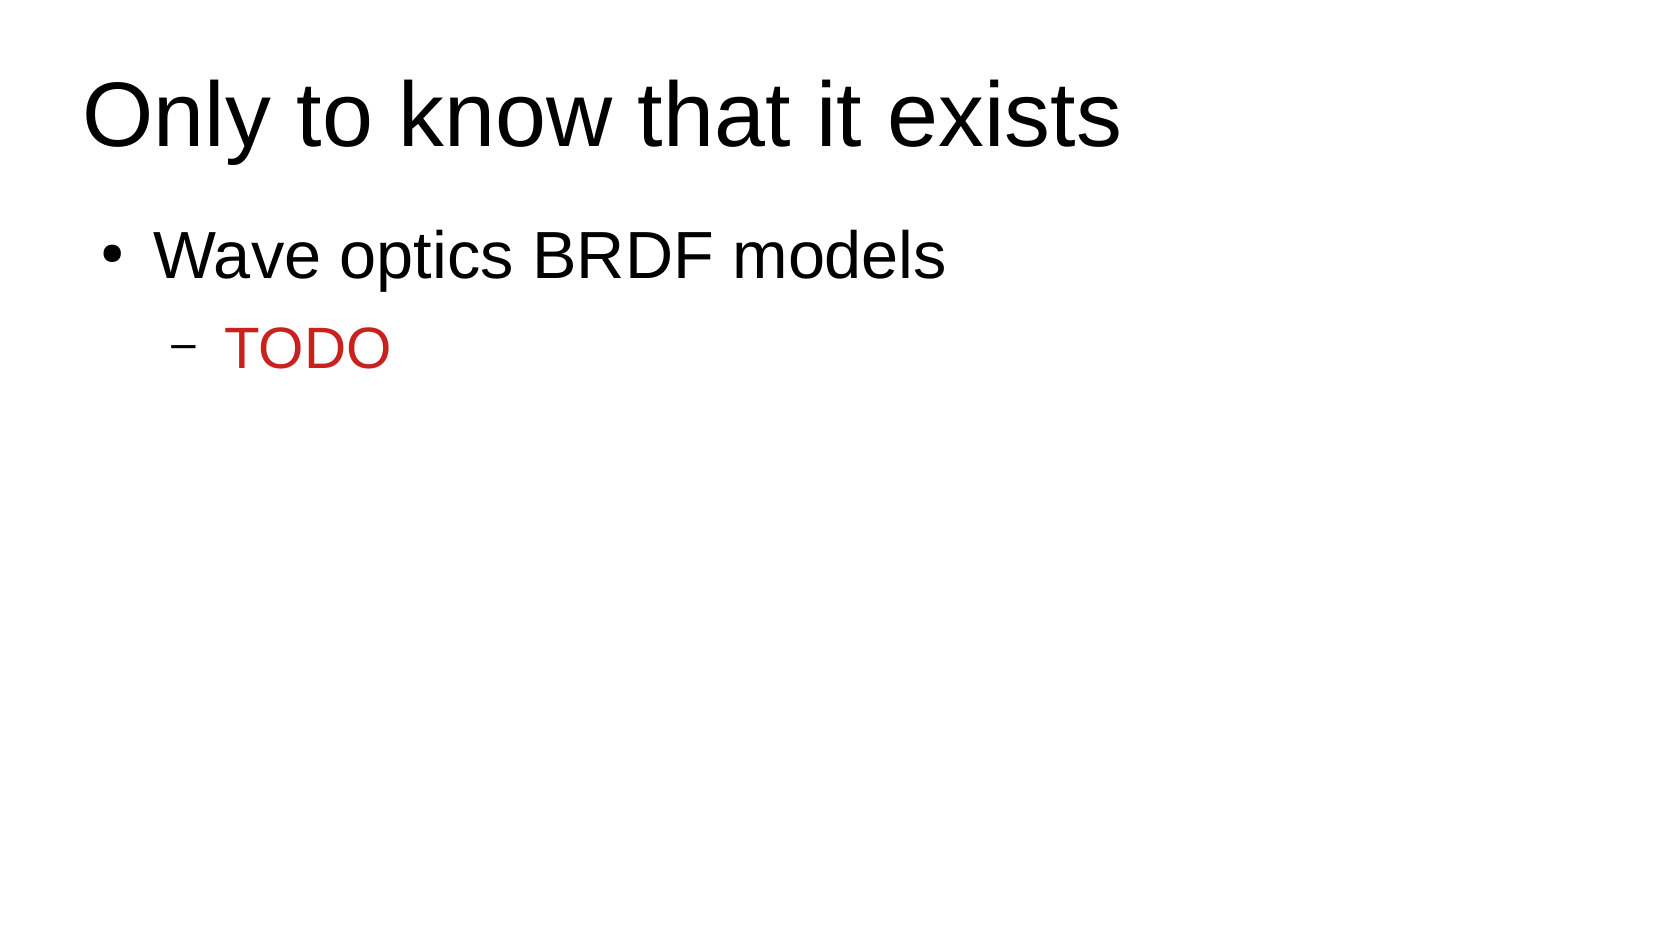

# Only to know that it exists
Wave optics BRDF models
TODO